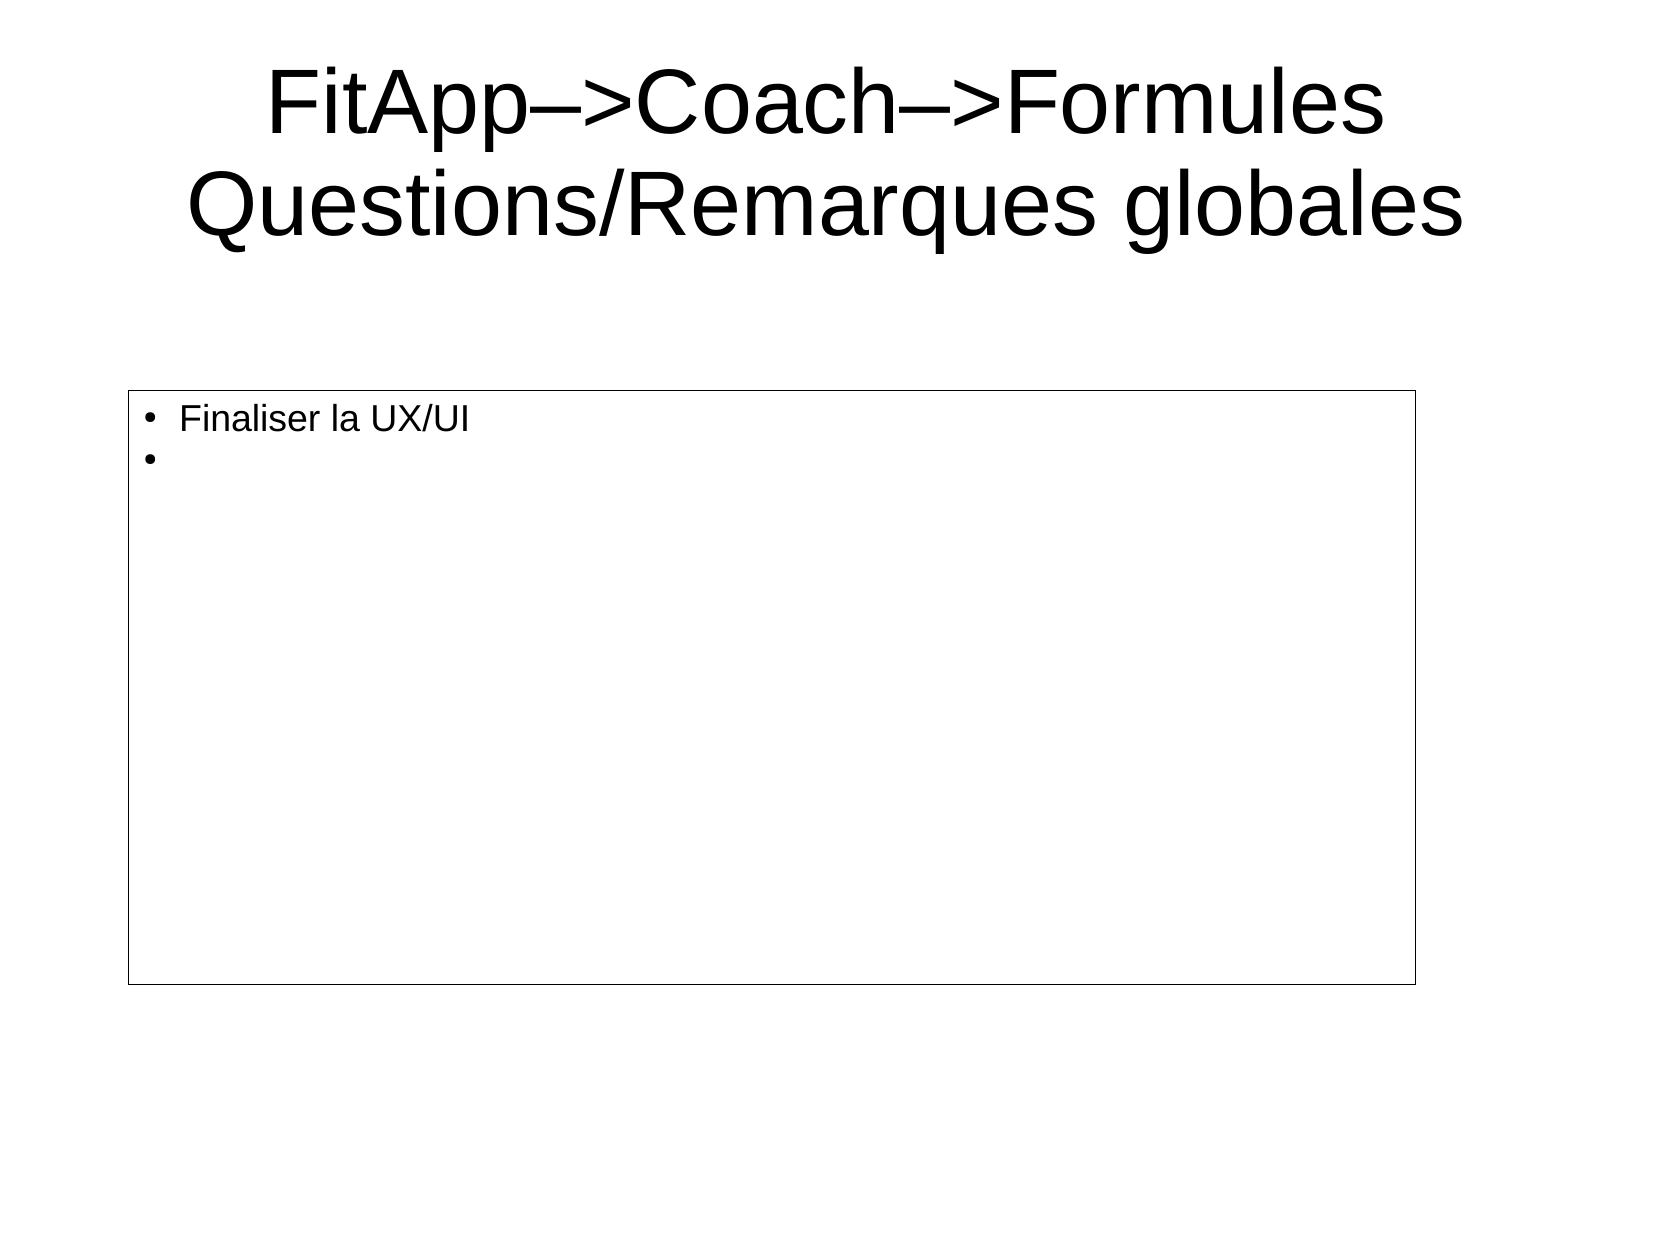

# FitApp–>Coach–>Formules Questions/Remarques globales
Finaliser la UX/UI